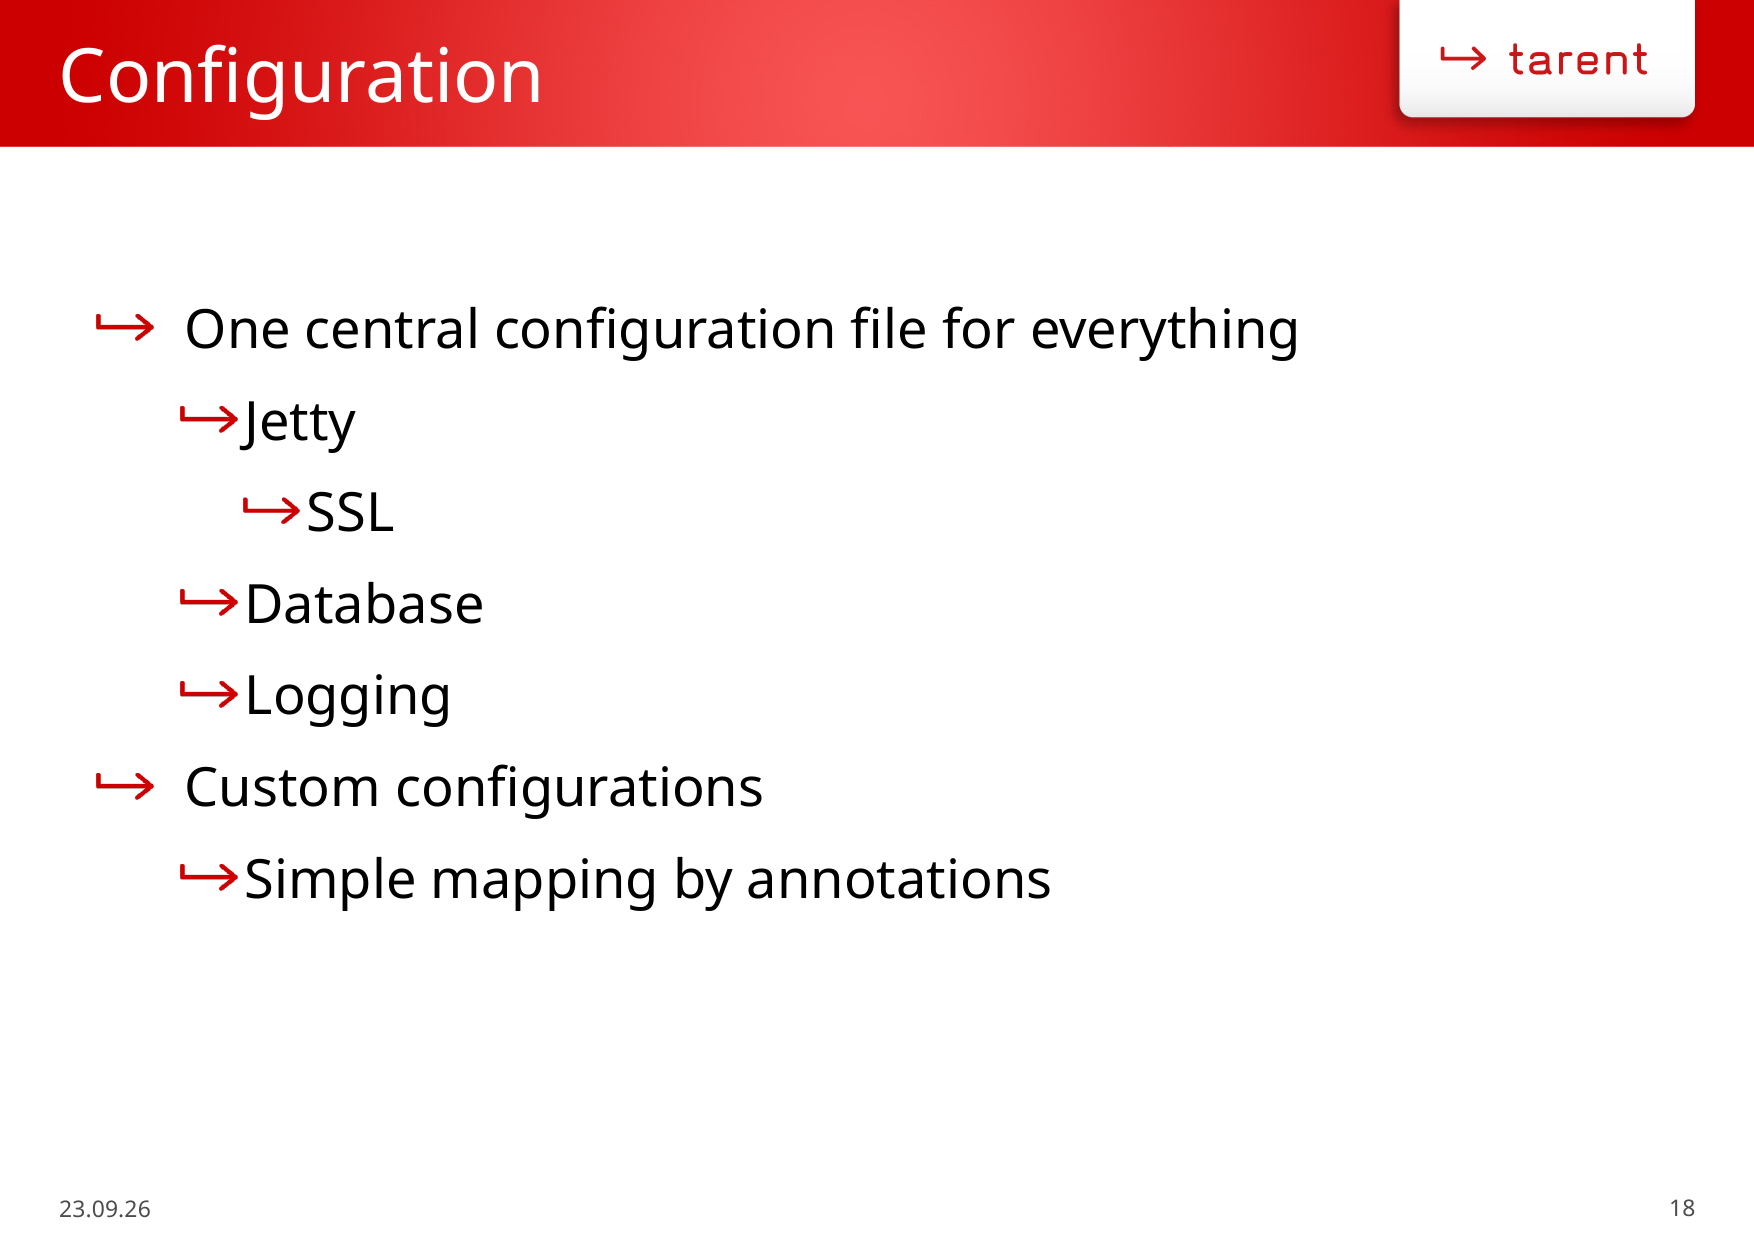

# Configuration
One central configuration file for everything
Jetty
SSL
Database
Logging
Custom configurations
Simple mapping by annotations